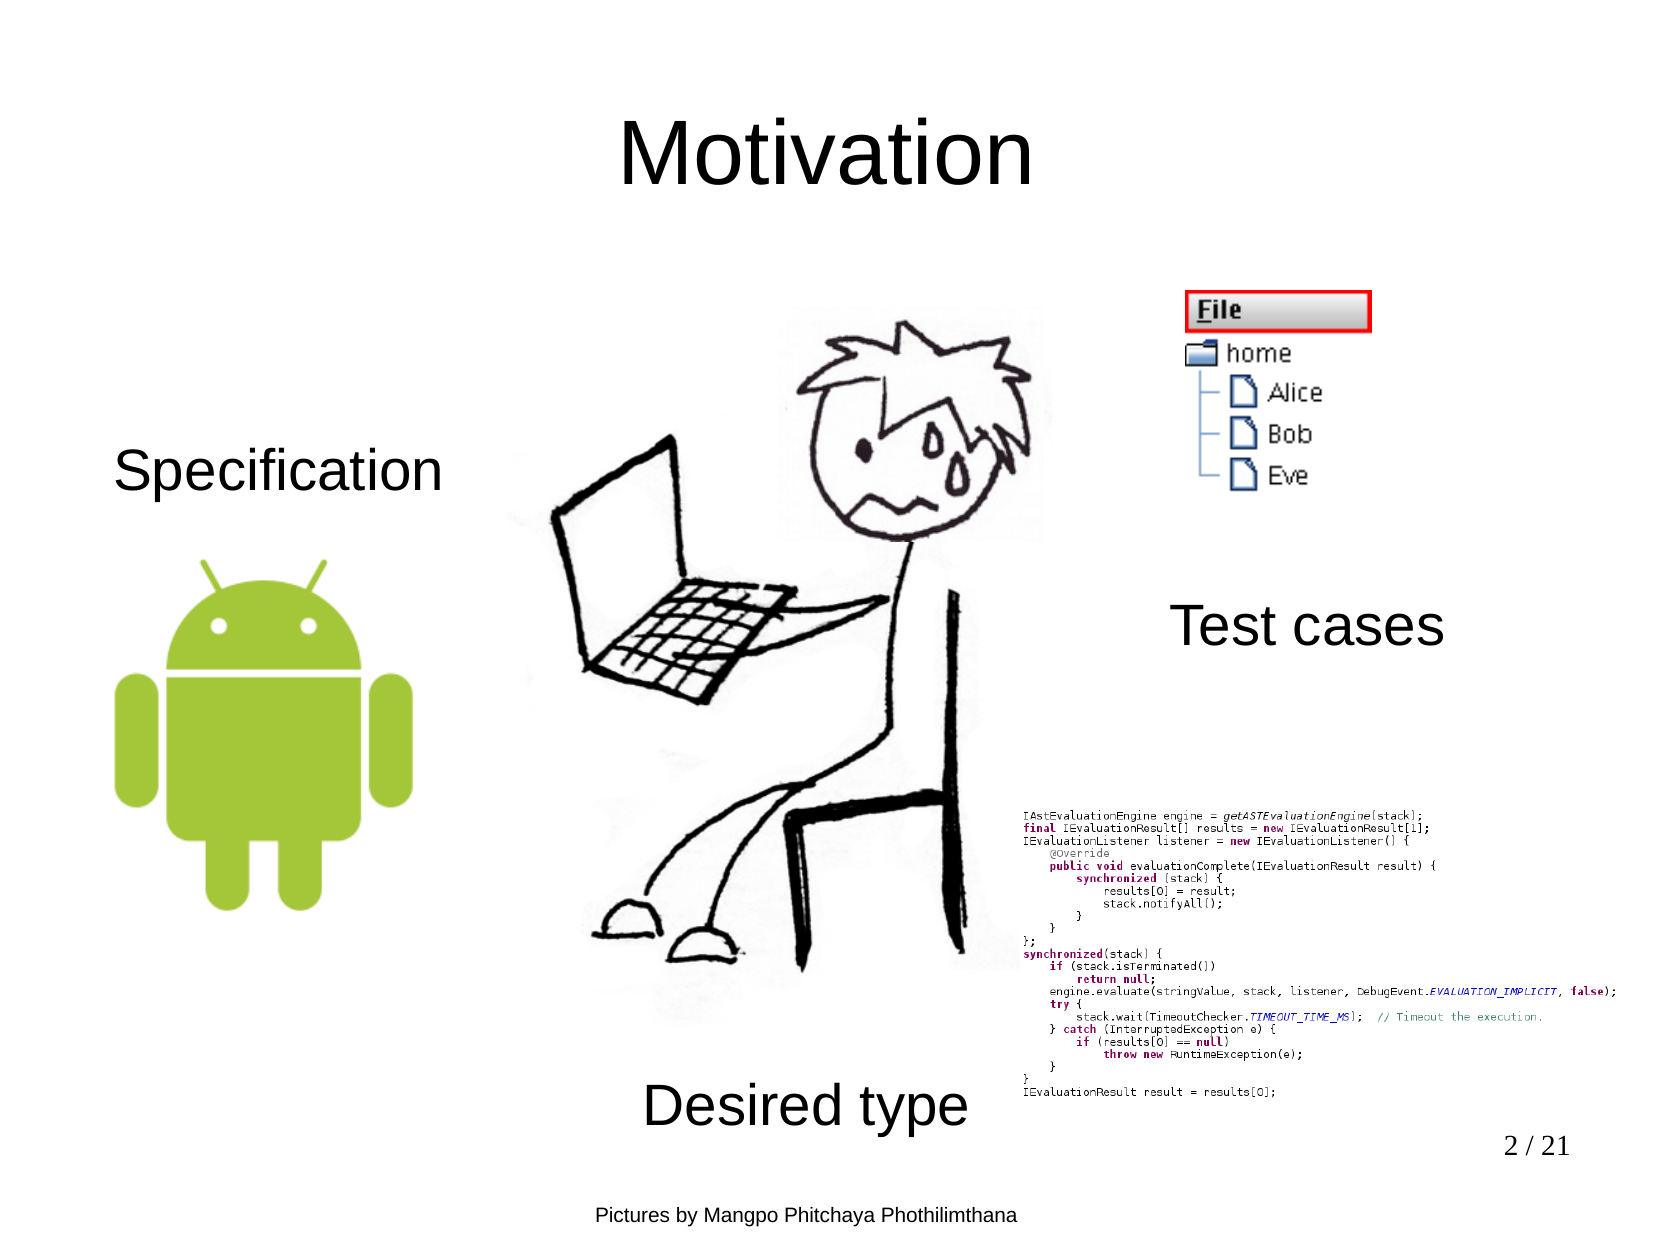

# Motivation
Specification
Test cases
Desired type
2
Pictures by Mangpo Phitchaya Phothilimthana